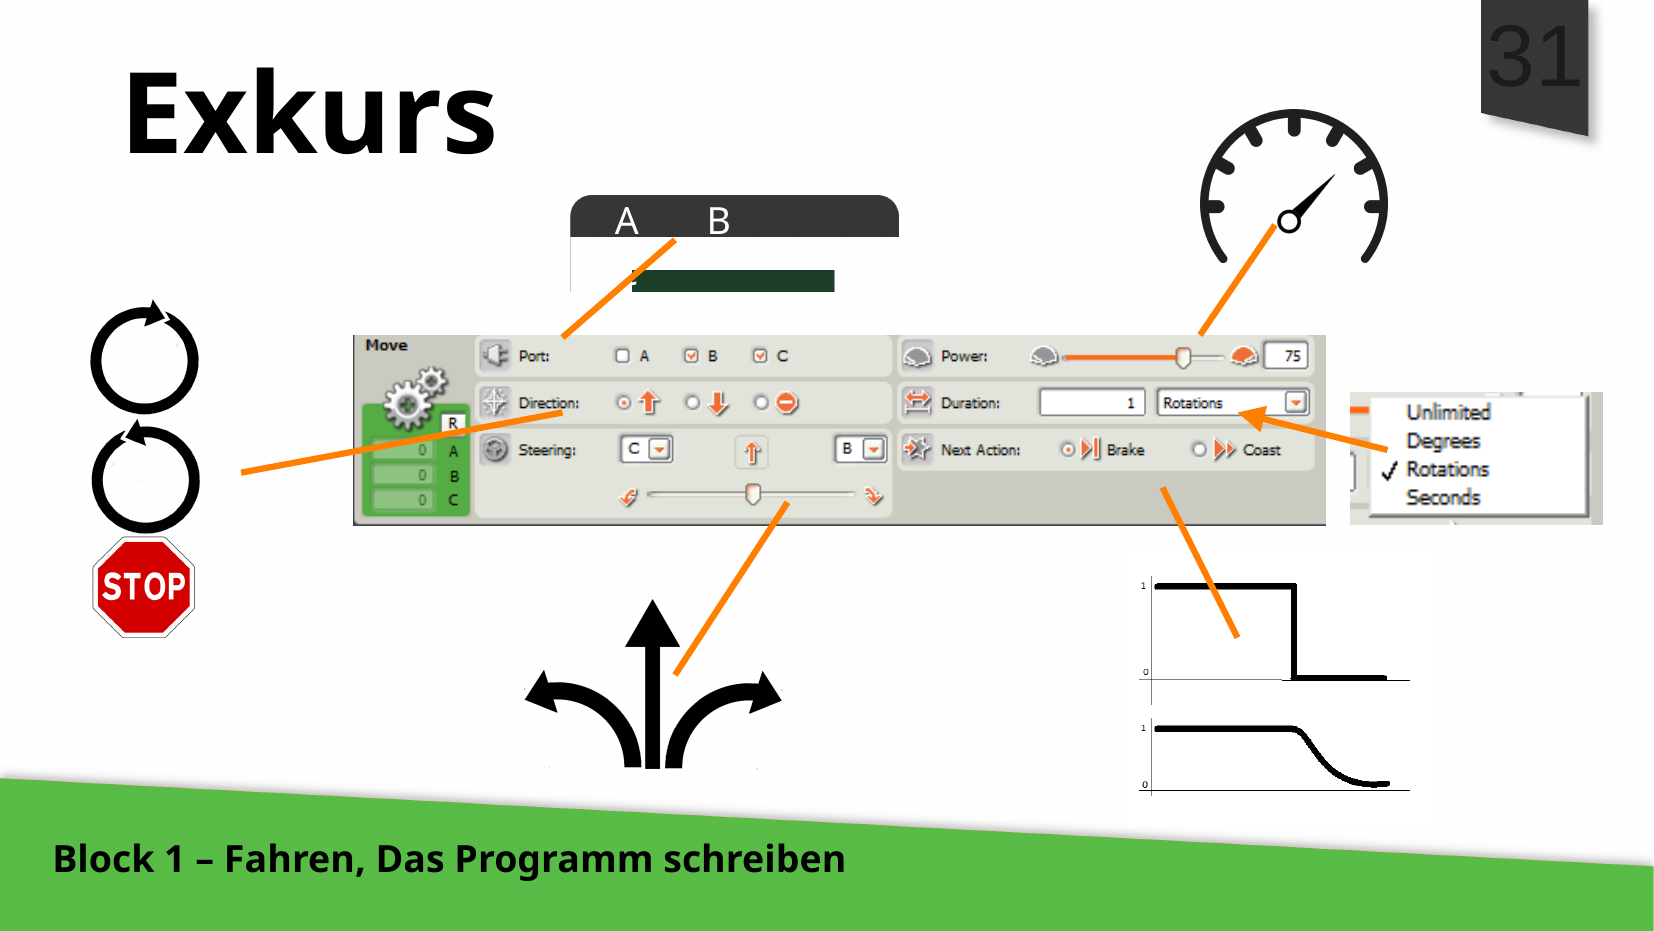

# Exkurs
A B C
Block 1 – Fahren, Das Programm schreiben